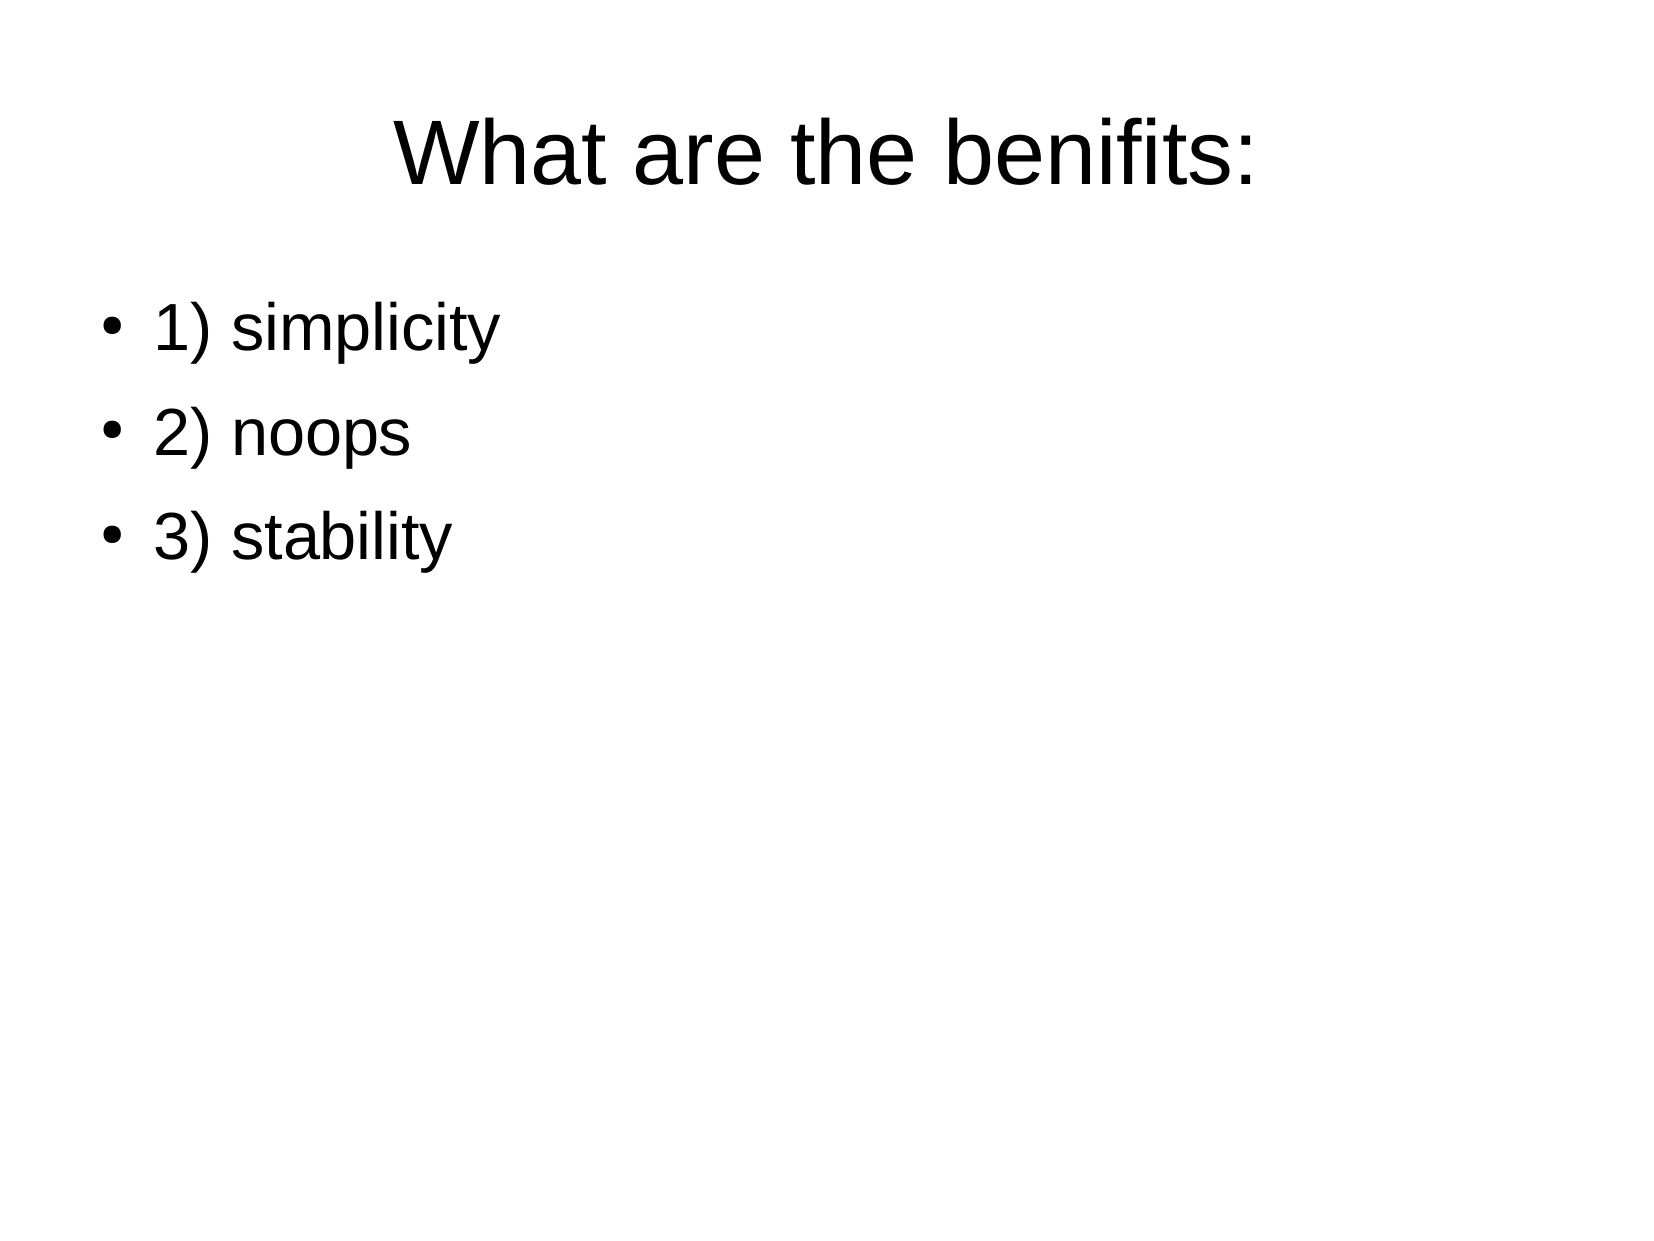

# What are the benifits:
1) simplicity
2) noops
3) stability